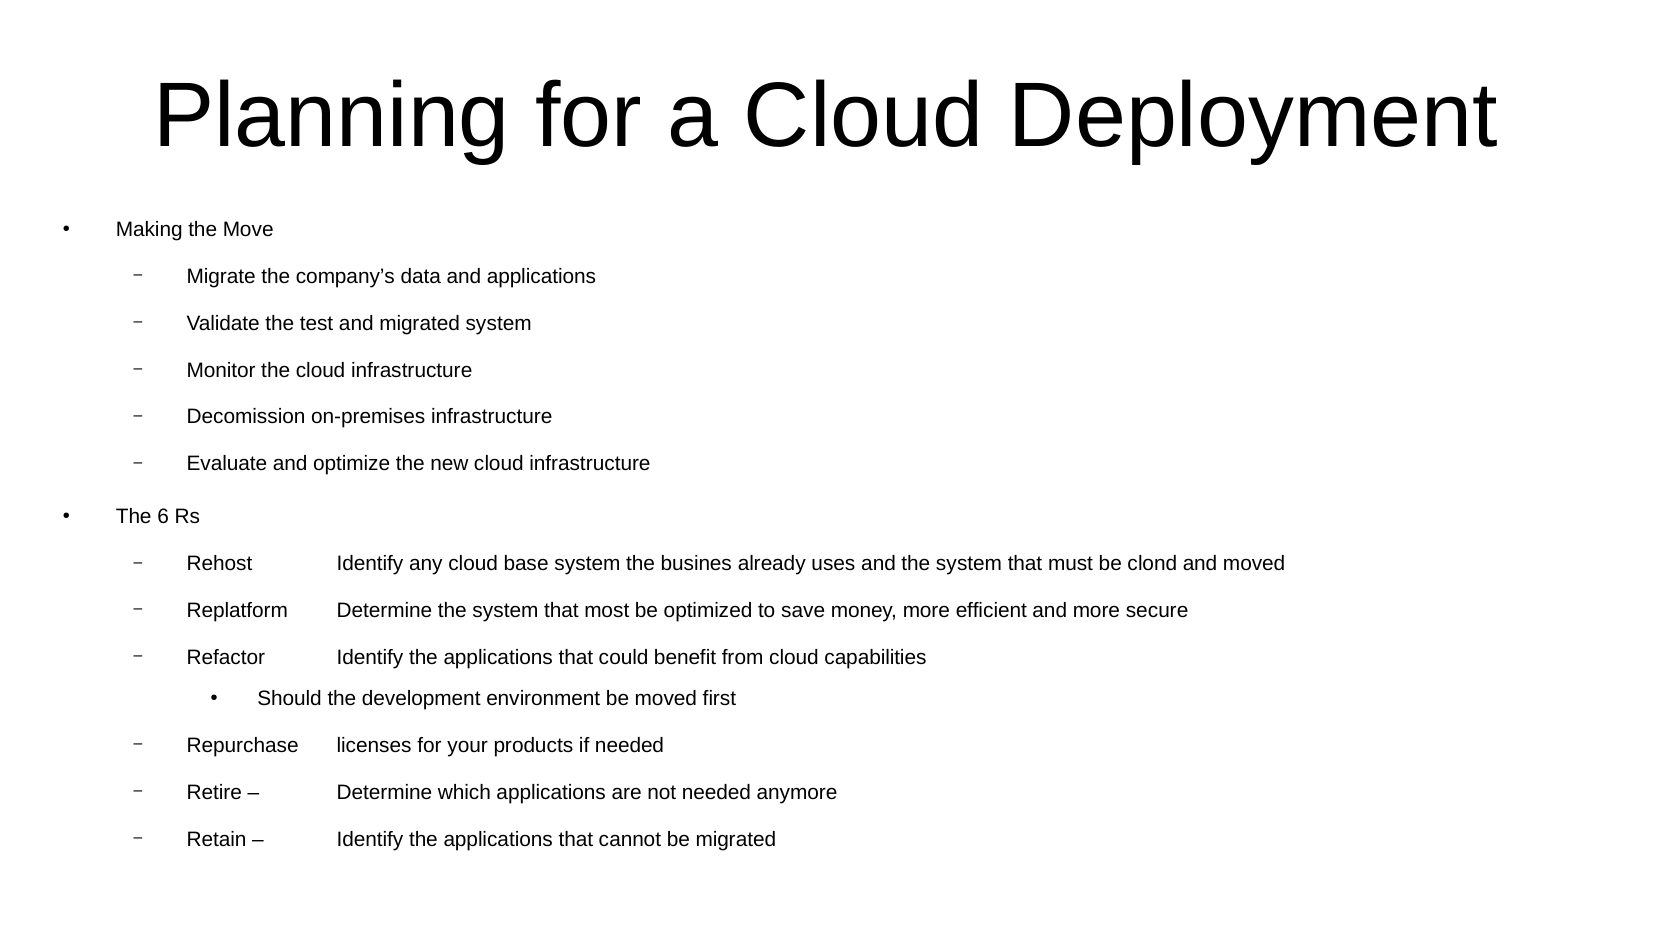

# Planning for a Cloud Deployment
Making the Move
Migrate the company’s data and applications
Validate the test and migrated system
Monitor the cloud infrastructure
Decomission on-premises infrastructure
Evaluate and optimize the new cloud infrastructure
The 6 Rs
Rehost		Identify any cloud base system the busines already uses and the system that must be clond and moved
Replatform	Determine the system that most be optimized to save money, more efficient and more secure
Refactor	Identify the applications that could benefit from cloud capabilities
Should the development environment be moved first
Repurchase 	licenses for your products if needed
Retire – 	Determine which applications are not needed anymore
Retain – 	Identify the applications that cannot be migrated